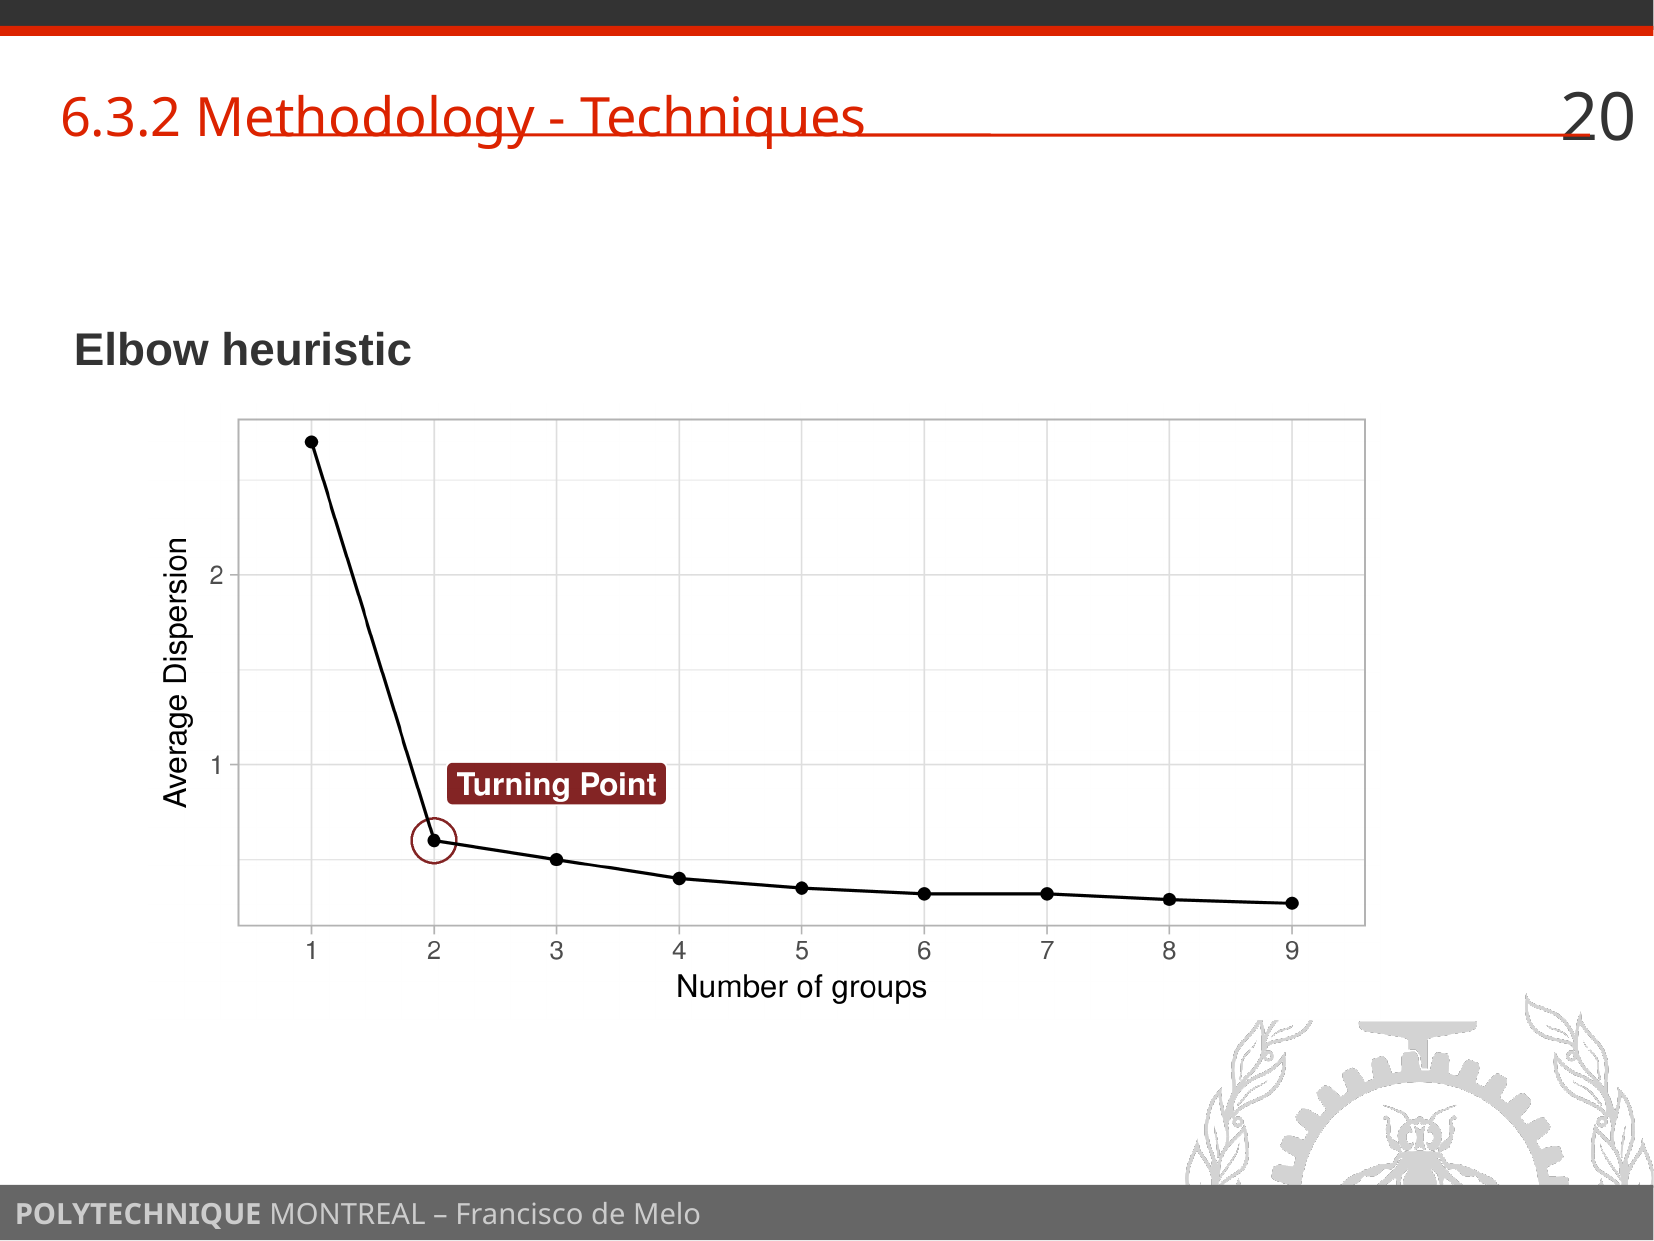

6.3.2 Methodology - Techniques
20
Elbow heuristic
	Find the best k
	Compare SSE
POLYTECHNIQUE MONTREAL – Francisco de Melo